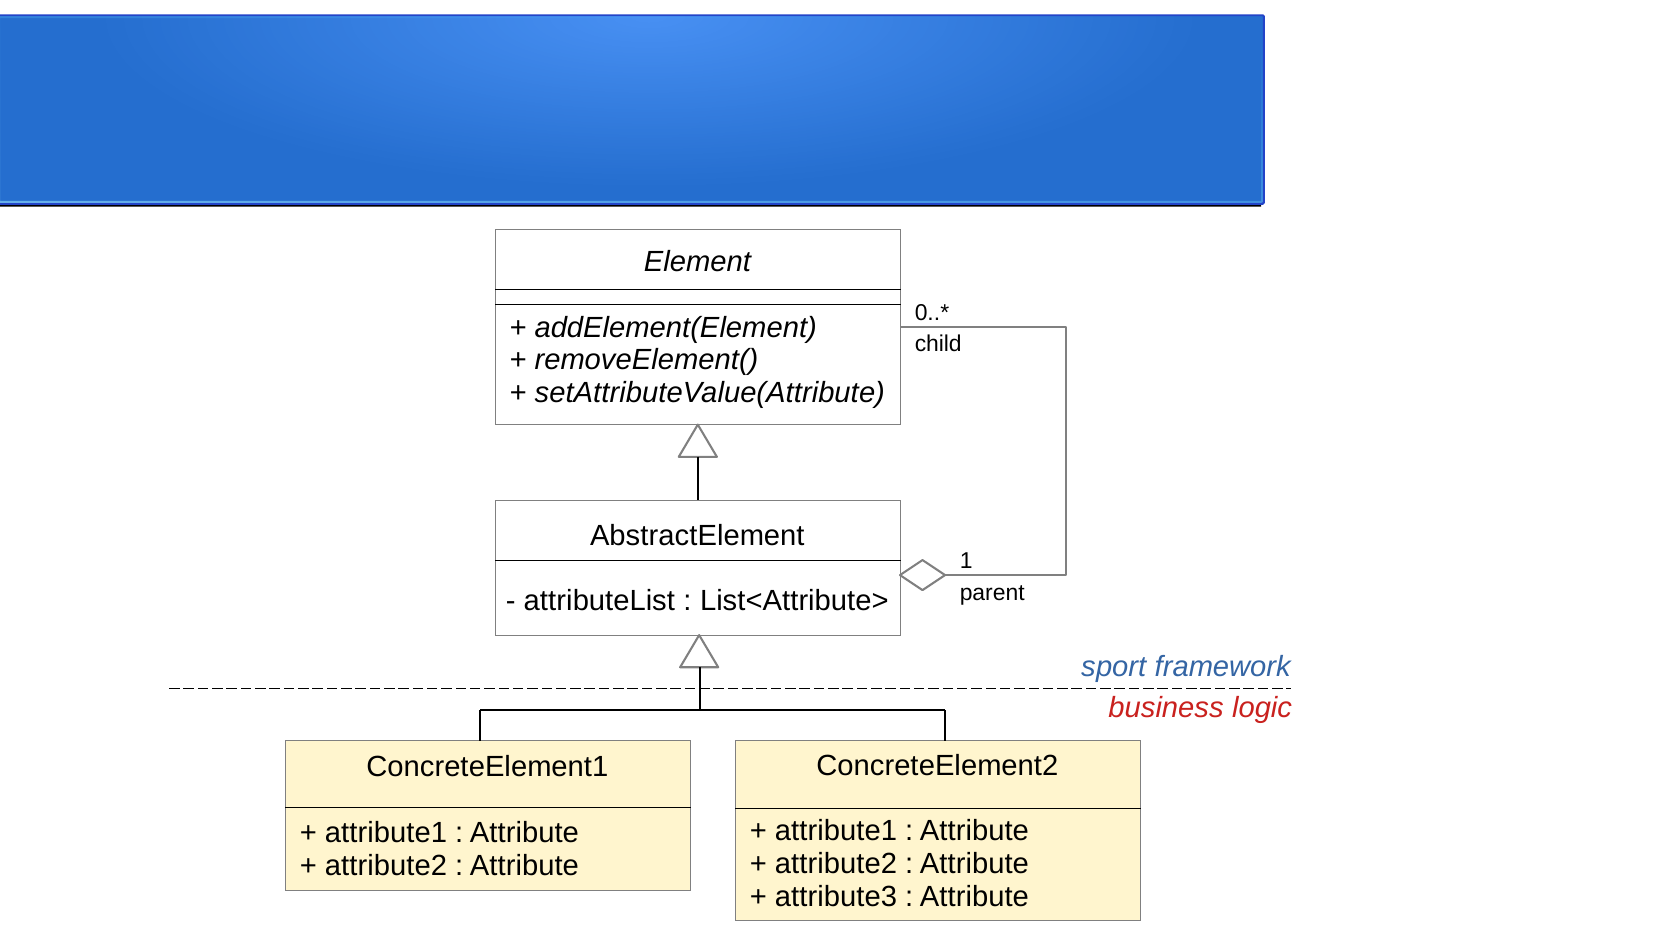

#
Element
+ addElement(Element)
+ removeElement()
+ setAttributeValue(Attribute)
0..*
child
AbstractElement
- attributeList : List<Attribute>
1
parent
sport framework
business logic
ConcreteElement1
+ attribute1 : Attribute
+ attribute2 : Attribute
ConcreteElement2
+ attribute1 : Attribute
+ attribute2 : Attribute
+ attribute3 : Attribute